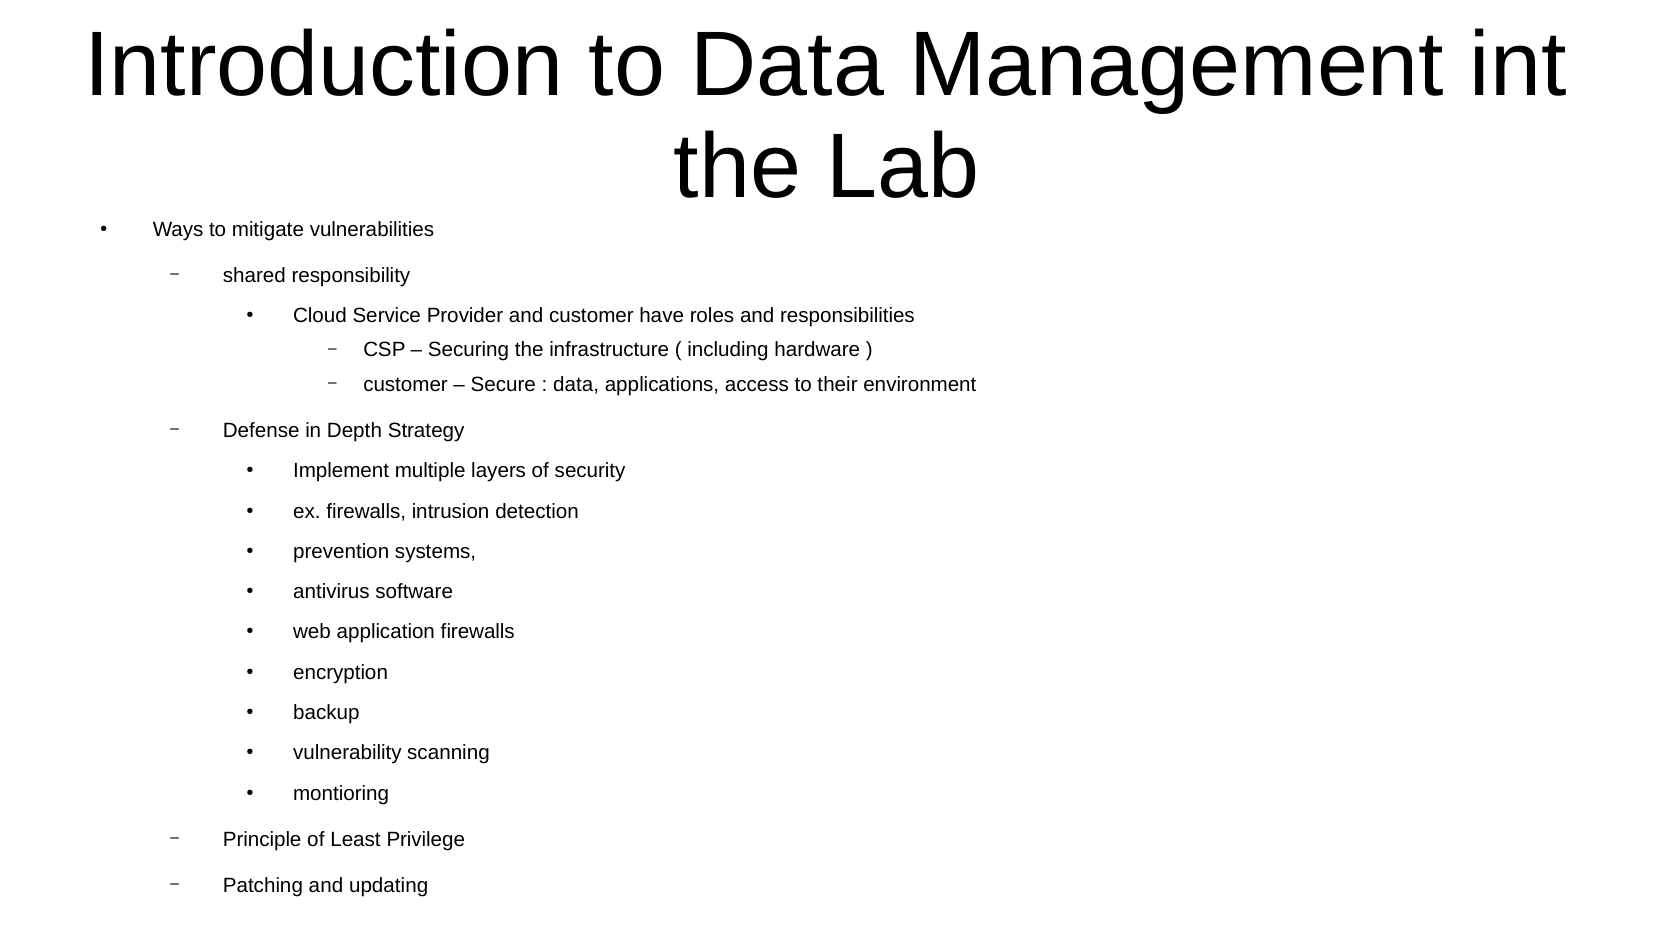

# Introduction to Data Management int the Lab
Ways to mitigate vulnerabilities
shared responsibility
Cloud Service Provider and customer have roles and responsibilities
CSP – Securing the infrastructure ( including hardware )
customer – Secure : data, applications, access to their environment
Defense in Depth Strategy
Implement multiple layers of security
ex. firewalls, intrusion detection
prevention systems,
antivirus software
web application firewalls
encryption
backup
vulnerability scanning
montioring
Principle of Least Privilege
Patching and updating